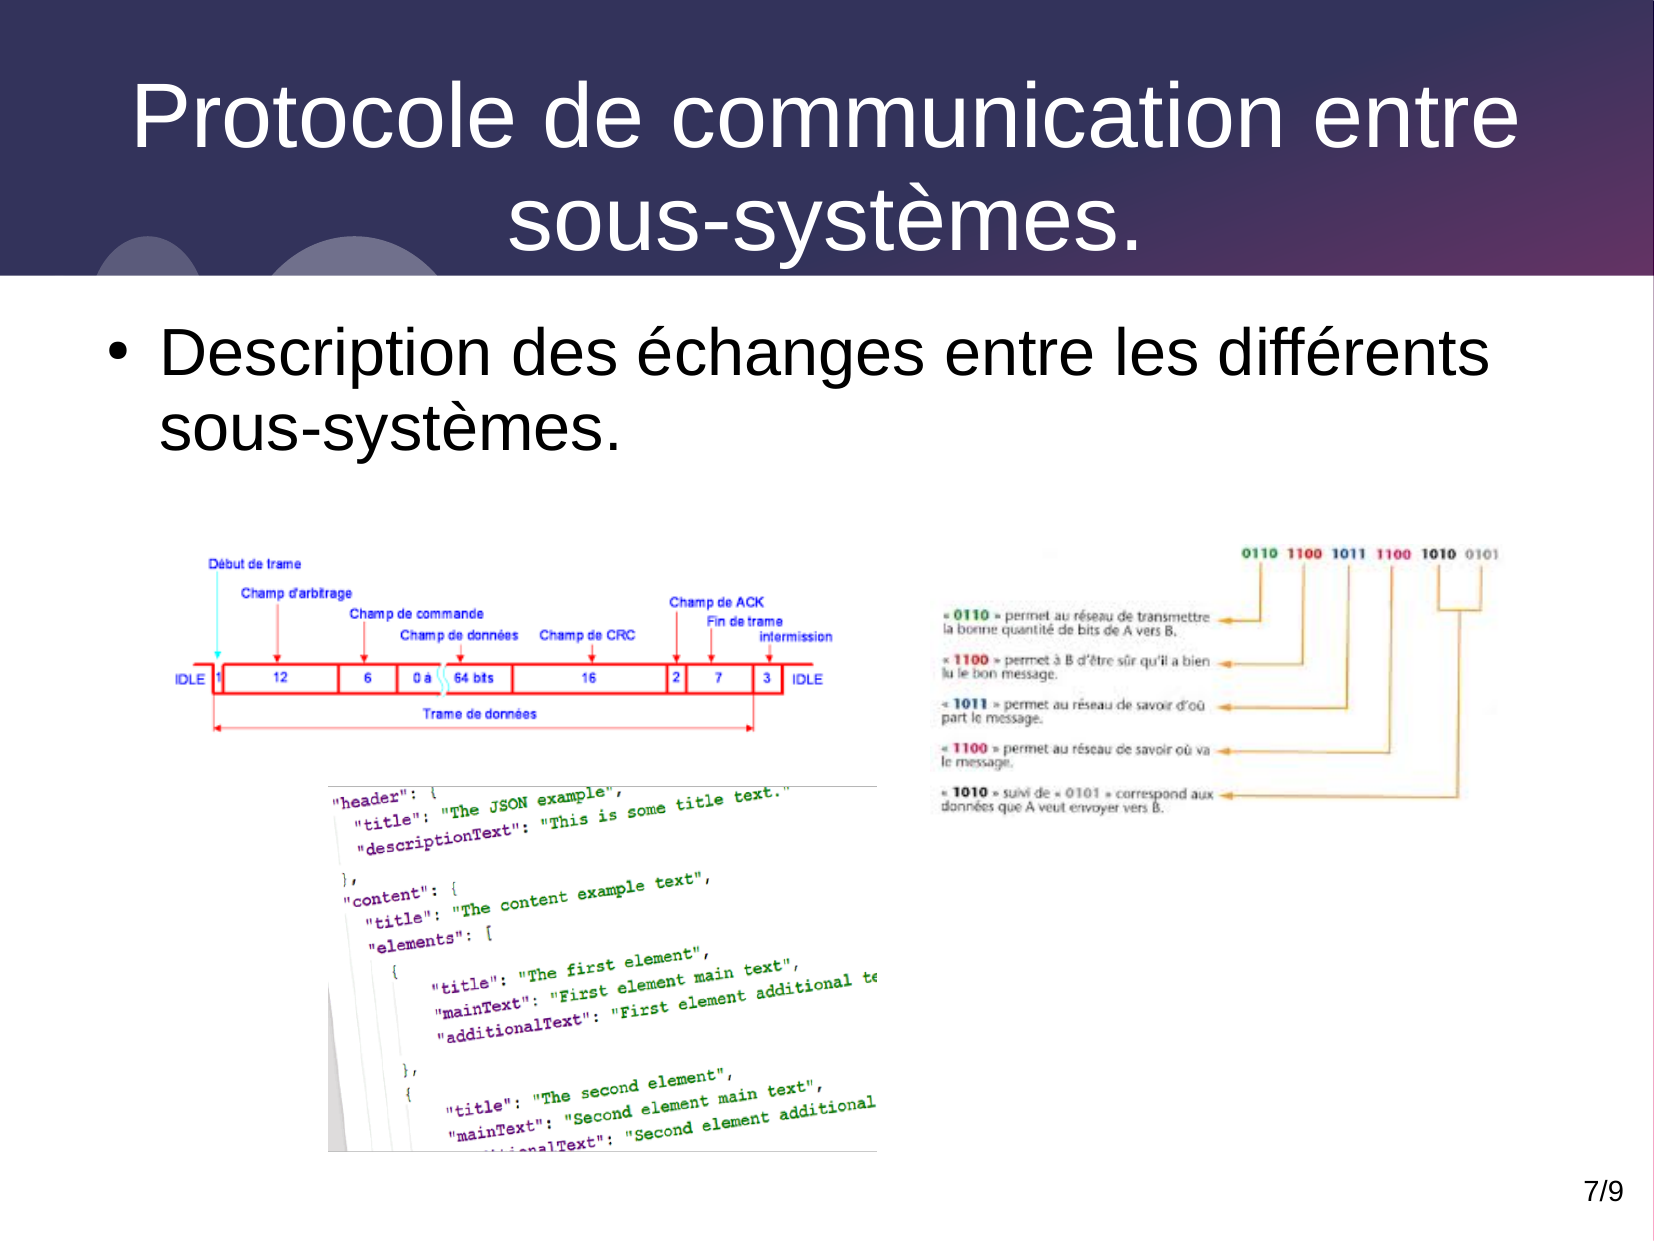

# Protocole de communication entre sous-systèmes.
Description des échanges entre les différents sous-systèmes.